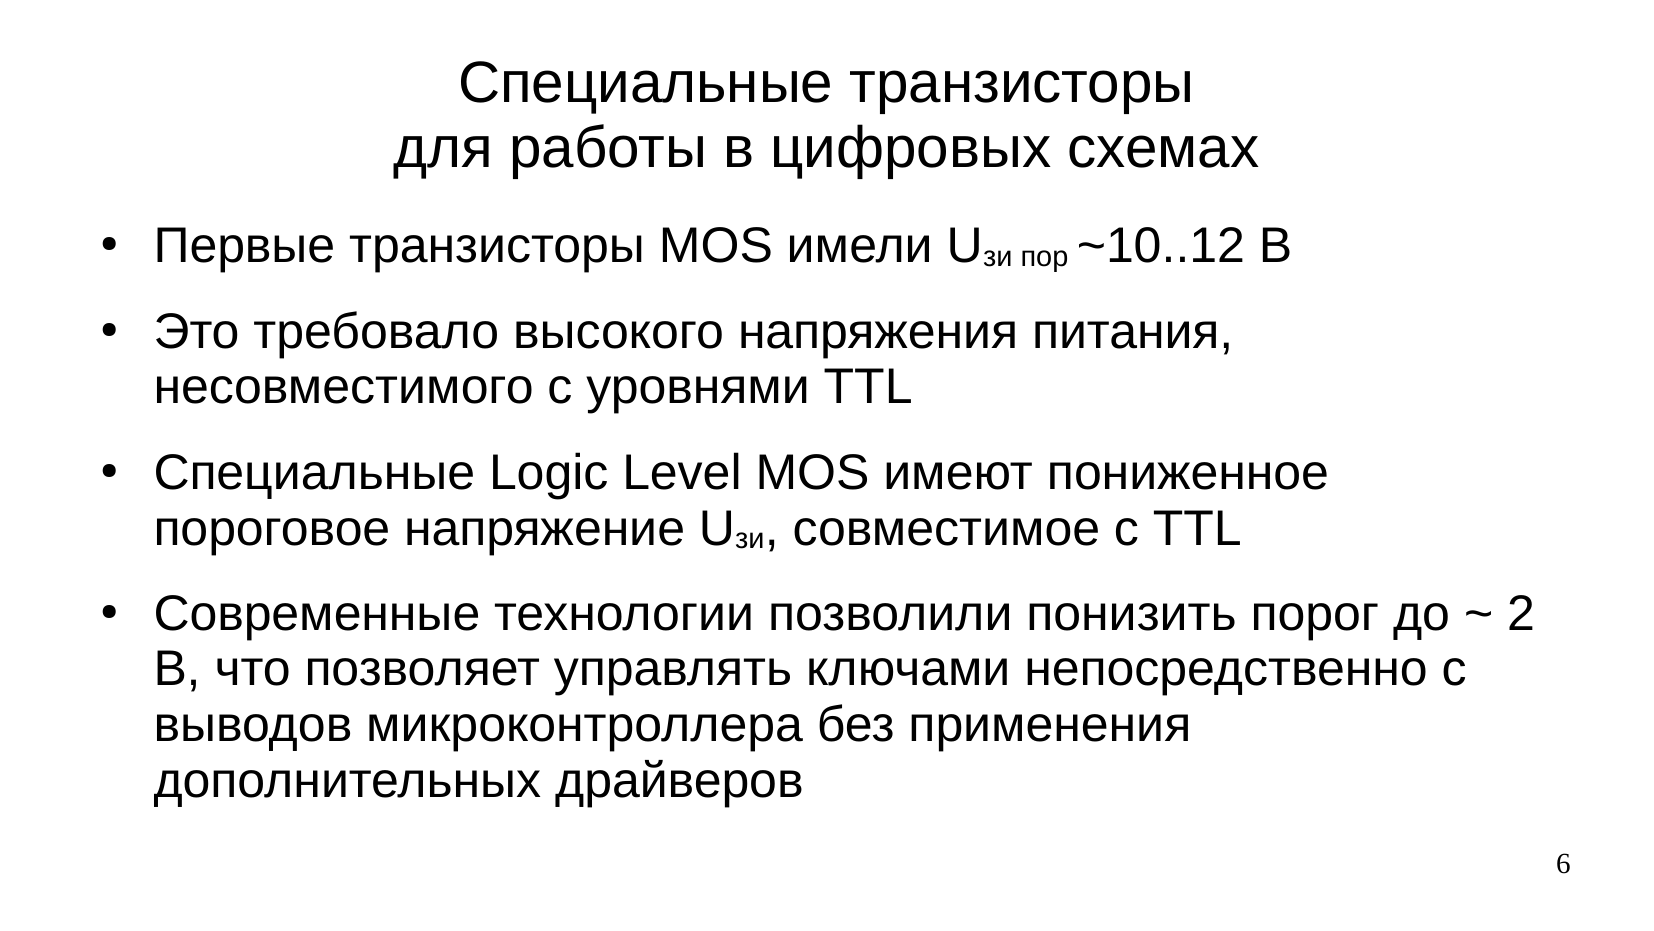

# Специальные транзисторы для работы в цифровых схемах
Первые транзисторы MOS имели Uзи пор ~10..12 В
Это требовало высокого напряжения питания, несовместимого с уровнями TTL
Специальные Logic Level MOS имеют пониженное пороговое напряжение Uзи, совместимое с TTL
Современные технологии позволили понизить порог до ~ 2 В, что позволяет управлять ключами непосредственно с выводов микроконтроллера без применения дополнительных драйверов
6